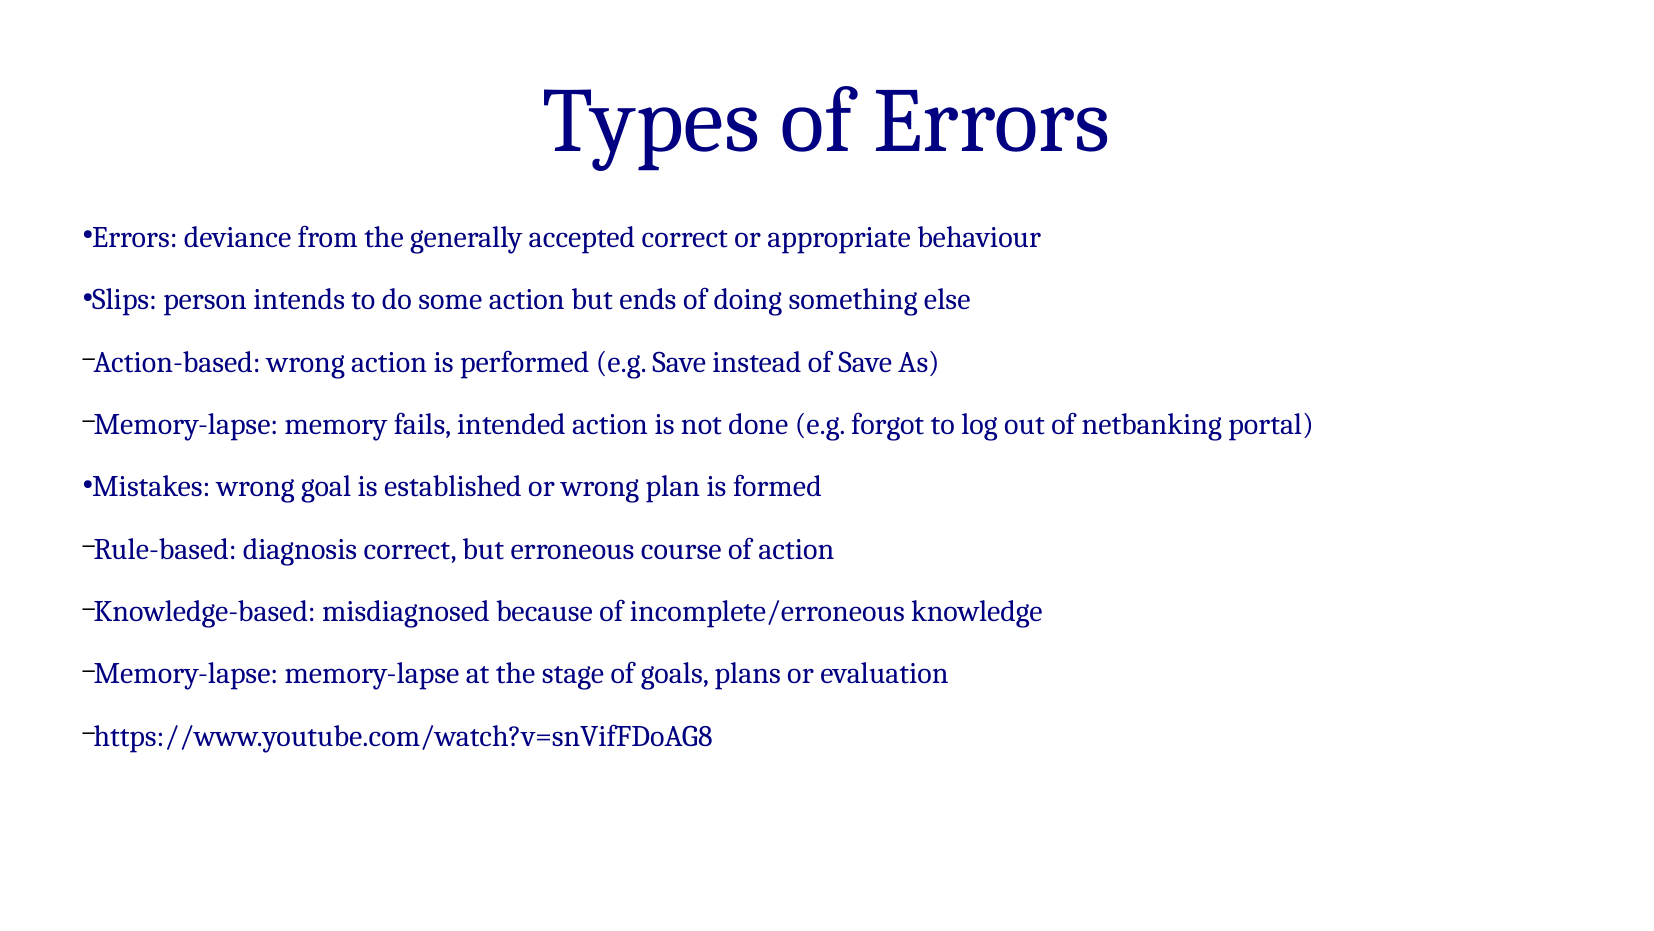

# Types of Errors
Errors: deviance from the generally accepted correct or appropriate behaviour
Slips: person intends to do some action but ends of doing something else
Action-based: wrong action is performed (e.g. Save instead of Save As)
Memory-lapse: memory fails, intended action is not done (e.g. forgot to log out of netbanking portal)
Mistakes: wrong goal is established or wrong plan is formed
Rule-based: diagnosis correct, but erroneous course of action
Knowledge-based: misdiagnosed because of incomplete/erroneous knowledge
Memory-lapse: memory-lapse at the stage of goals, plans or evaluation
https://www.youtube.com/watch?v=snVifFDoAG8